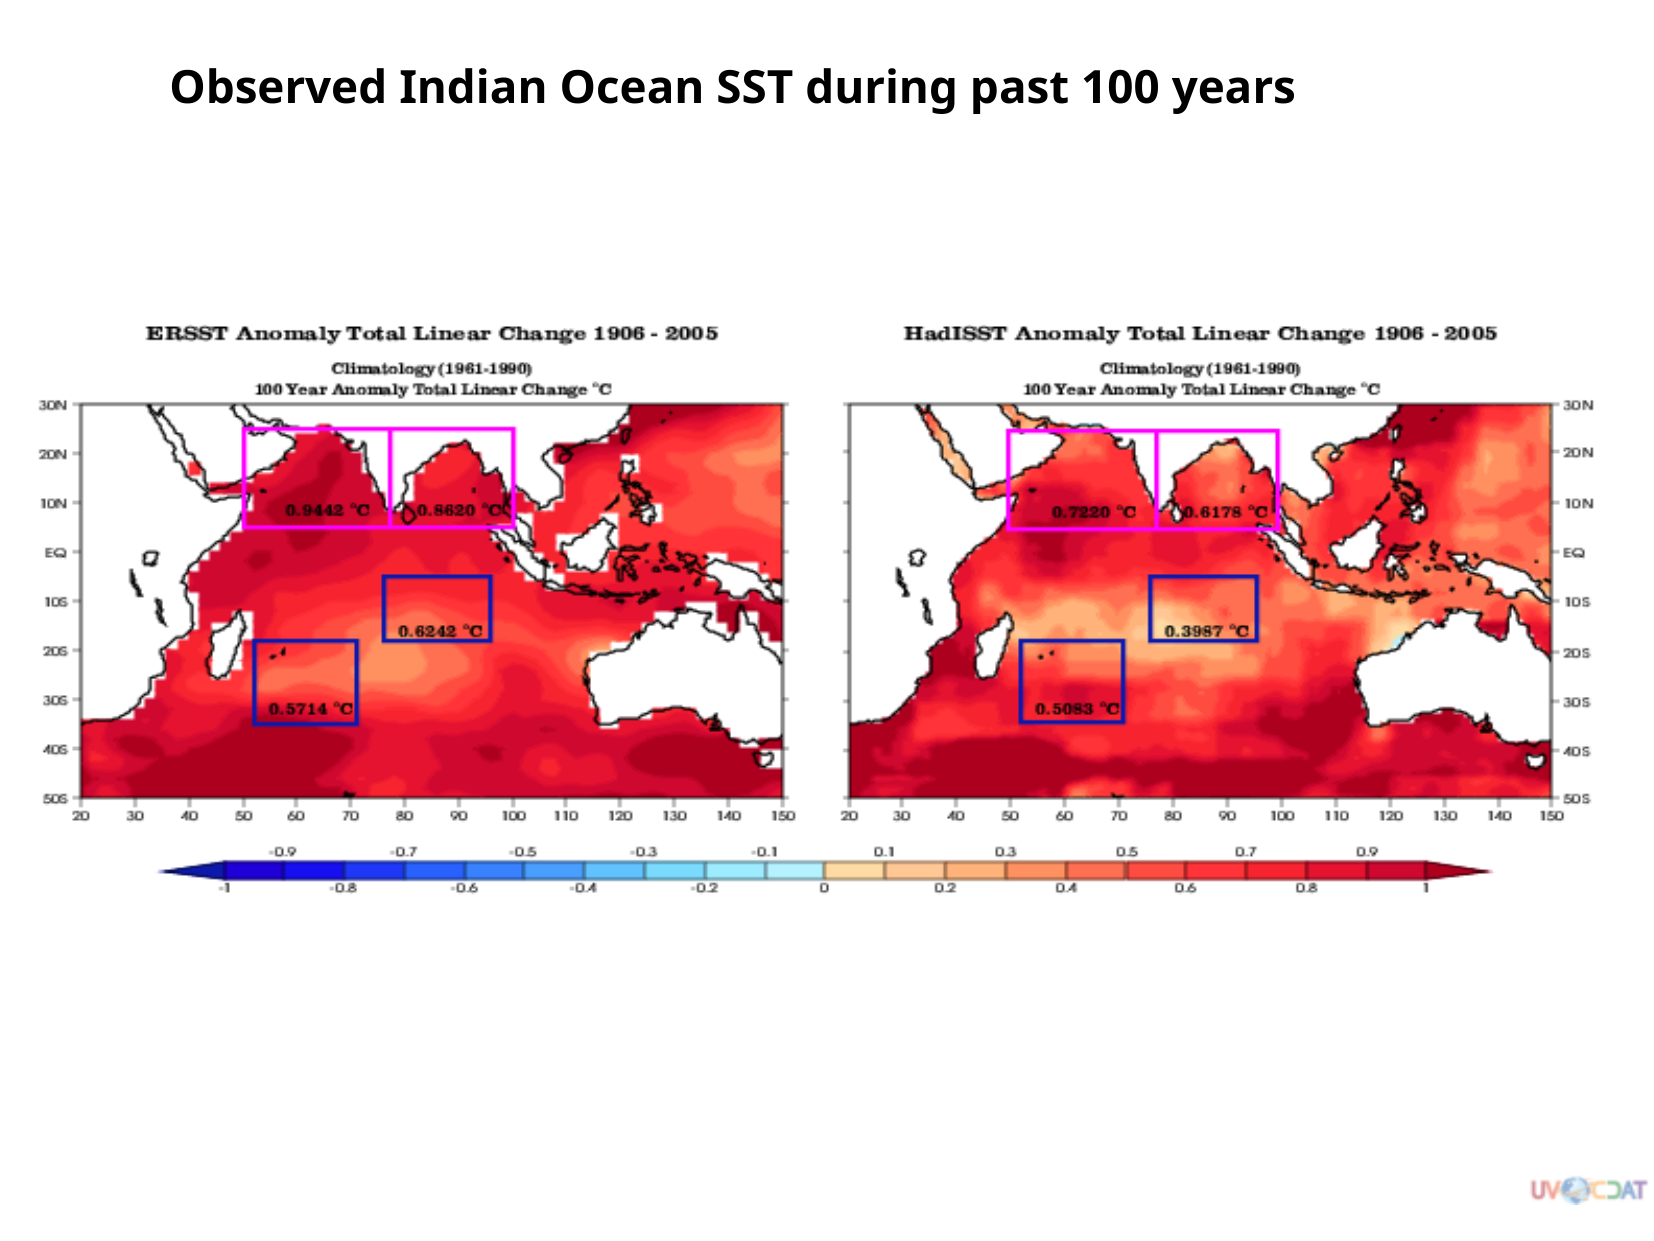

Observed Indian Ocean SST during past 100 years
#